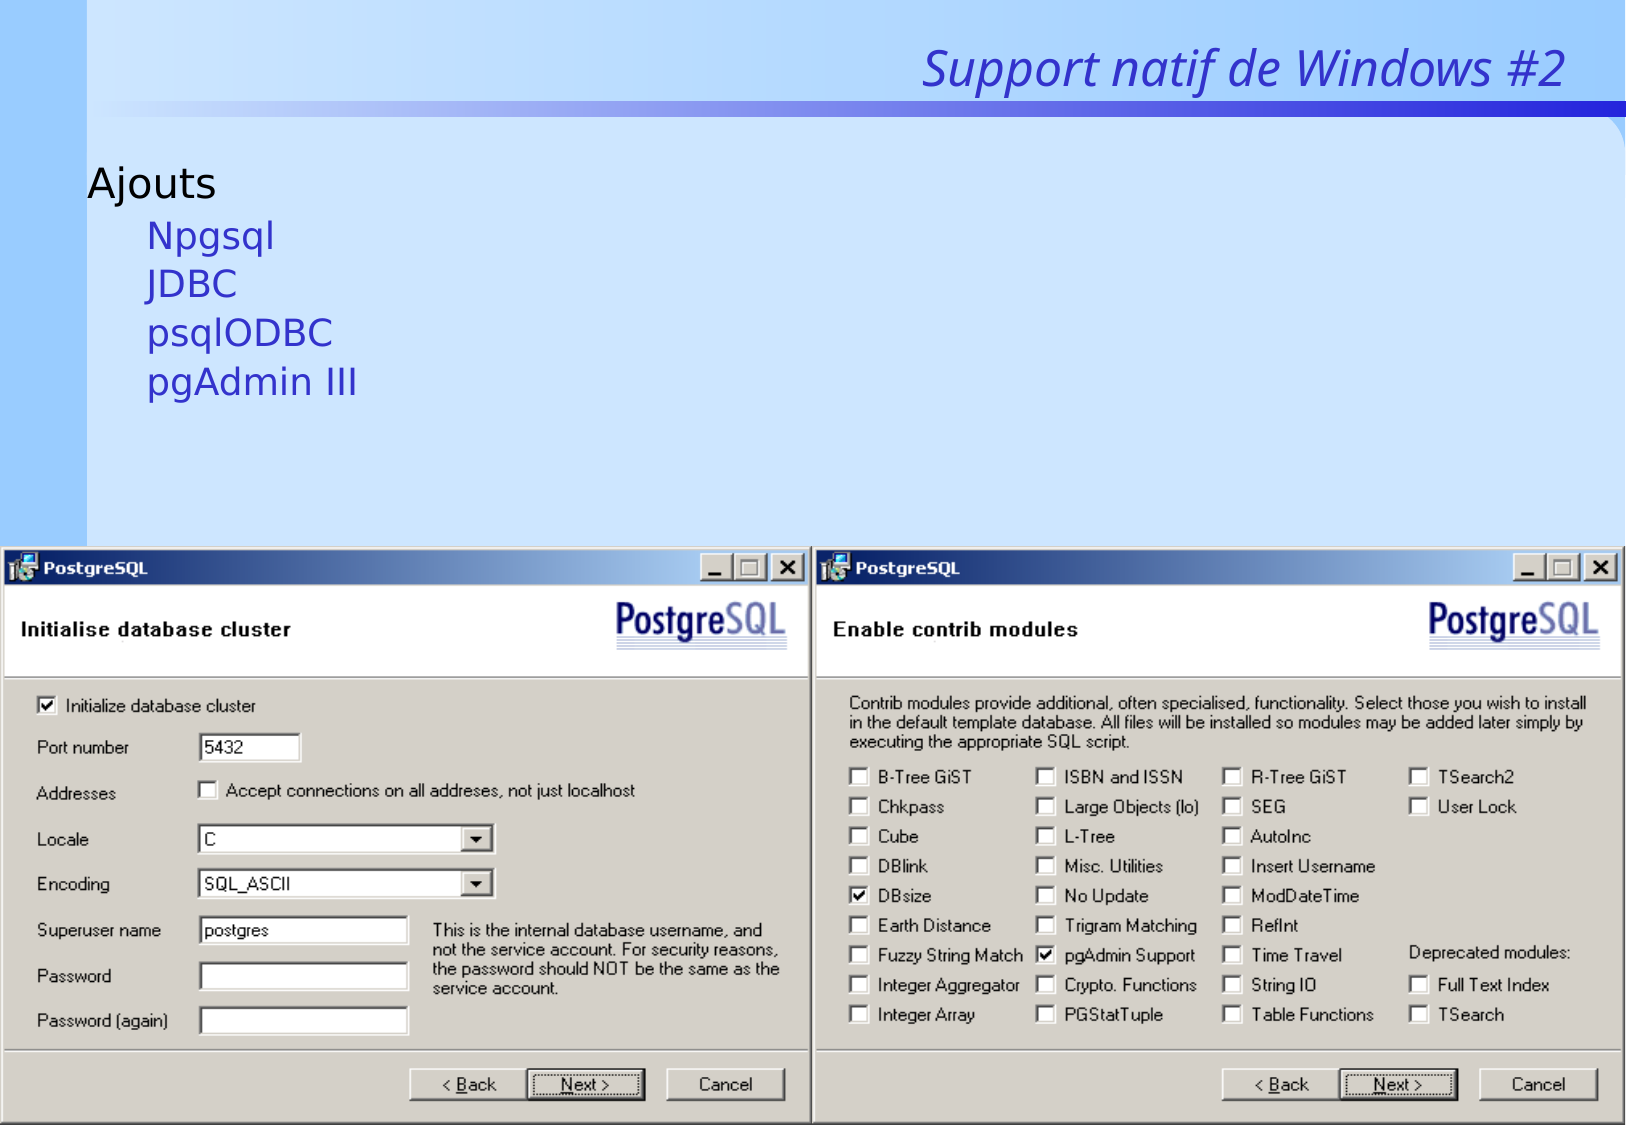

# Support natif de Windows #2
Ajouts
Npgsql
JDBC
psqlODBC
pgAdmin III